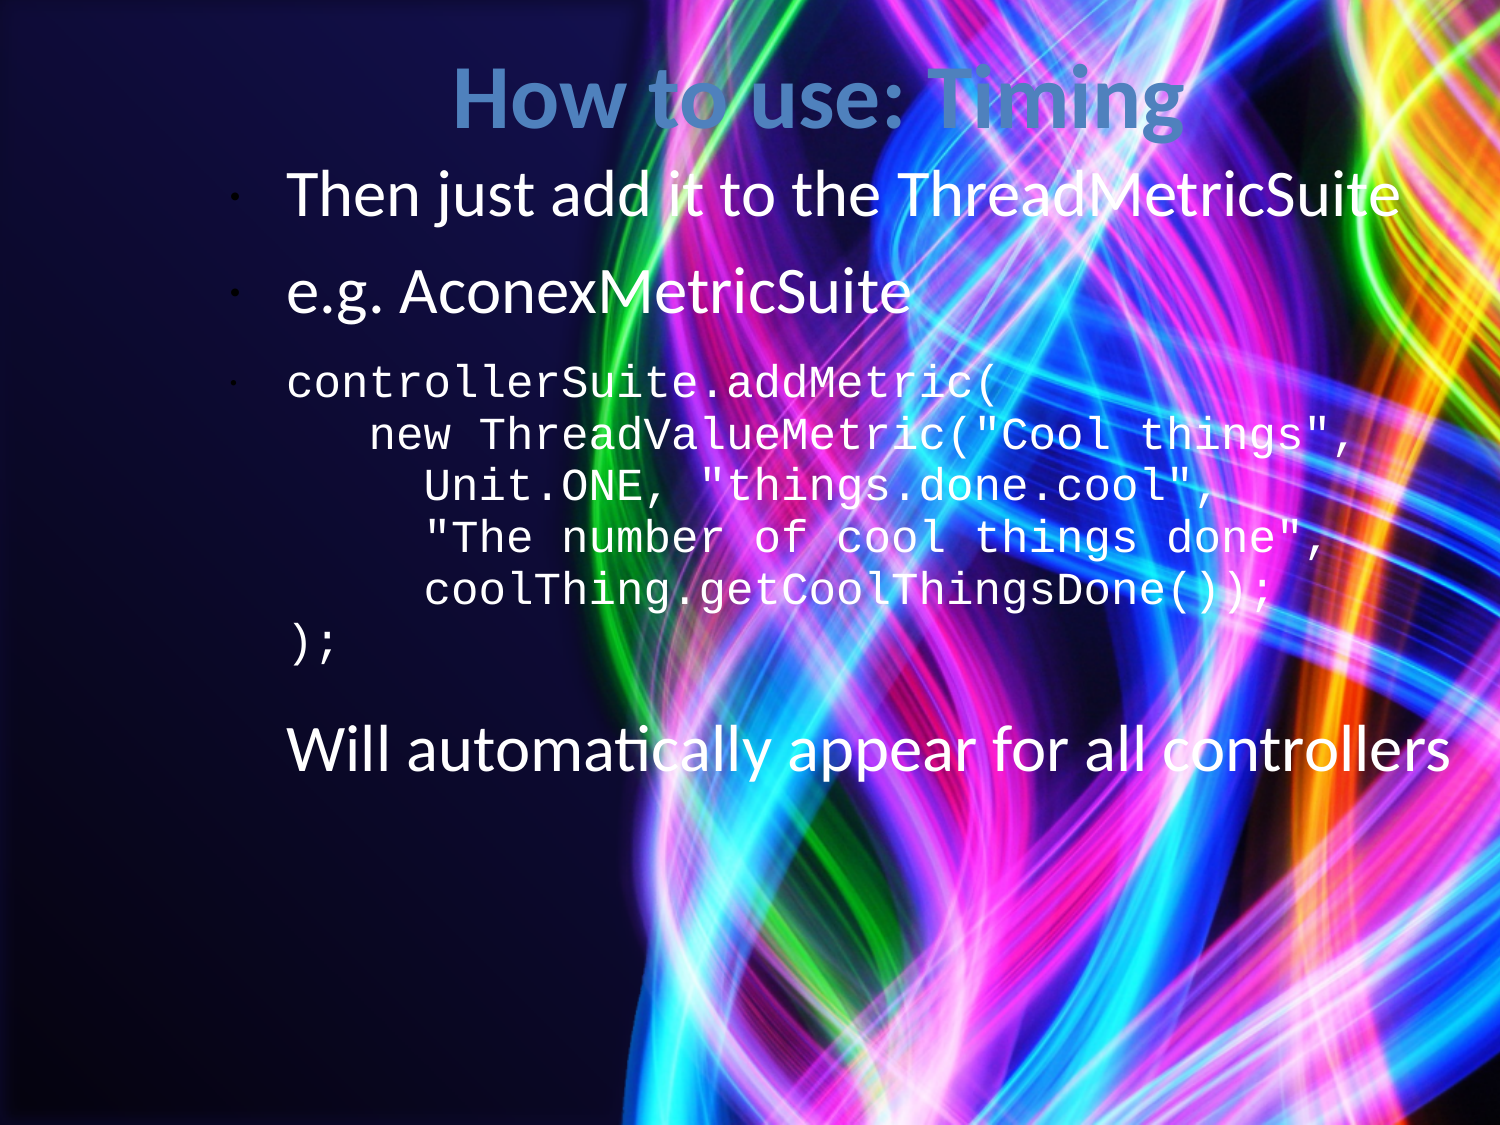

# How to use: Timing
Then just add it to the ThreadMetricSuite
e.g. AconexMetricSuite
controllerSuite.addMetric(
 new ThreadValueMetric("Cool things",
 Unit.ONE, "things.done.cool",
 "The number of cool things done",
 coolThing.getCoolThingsDone());
);
Will automatically appear for all controllers